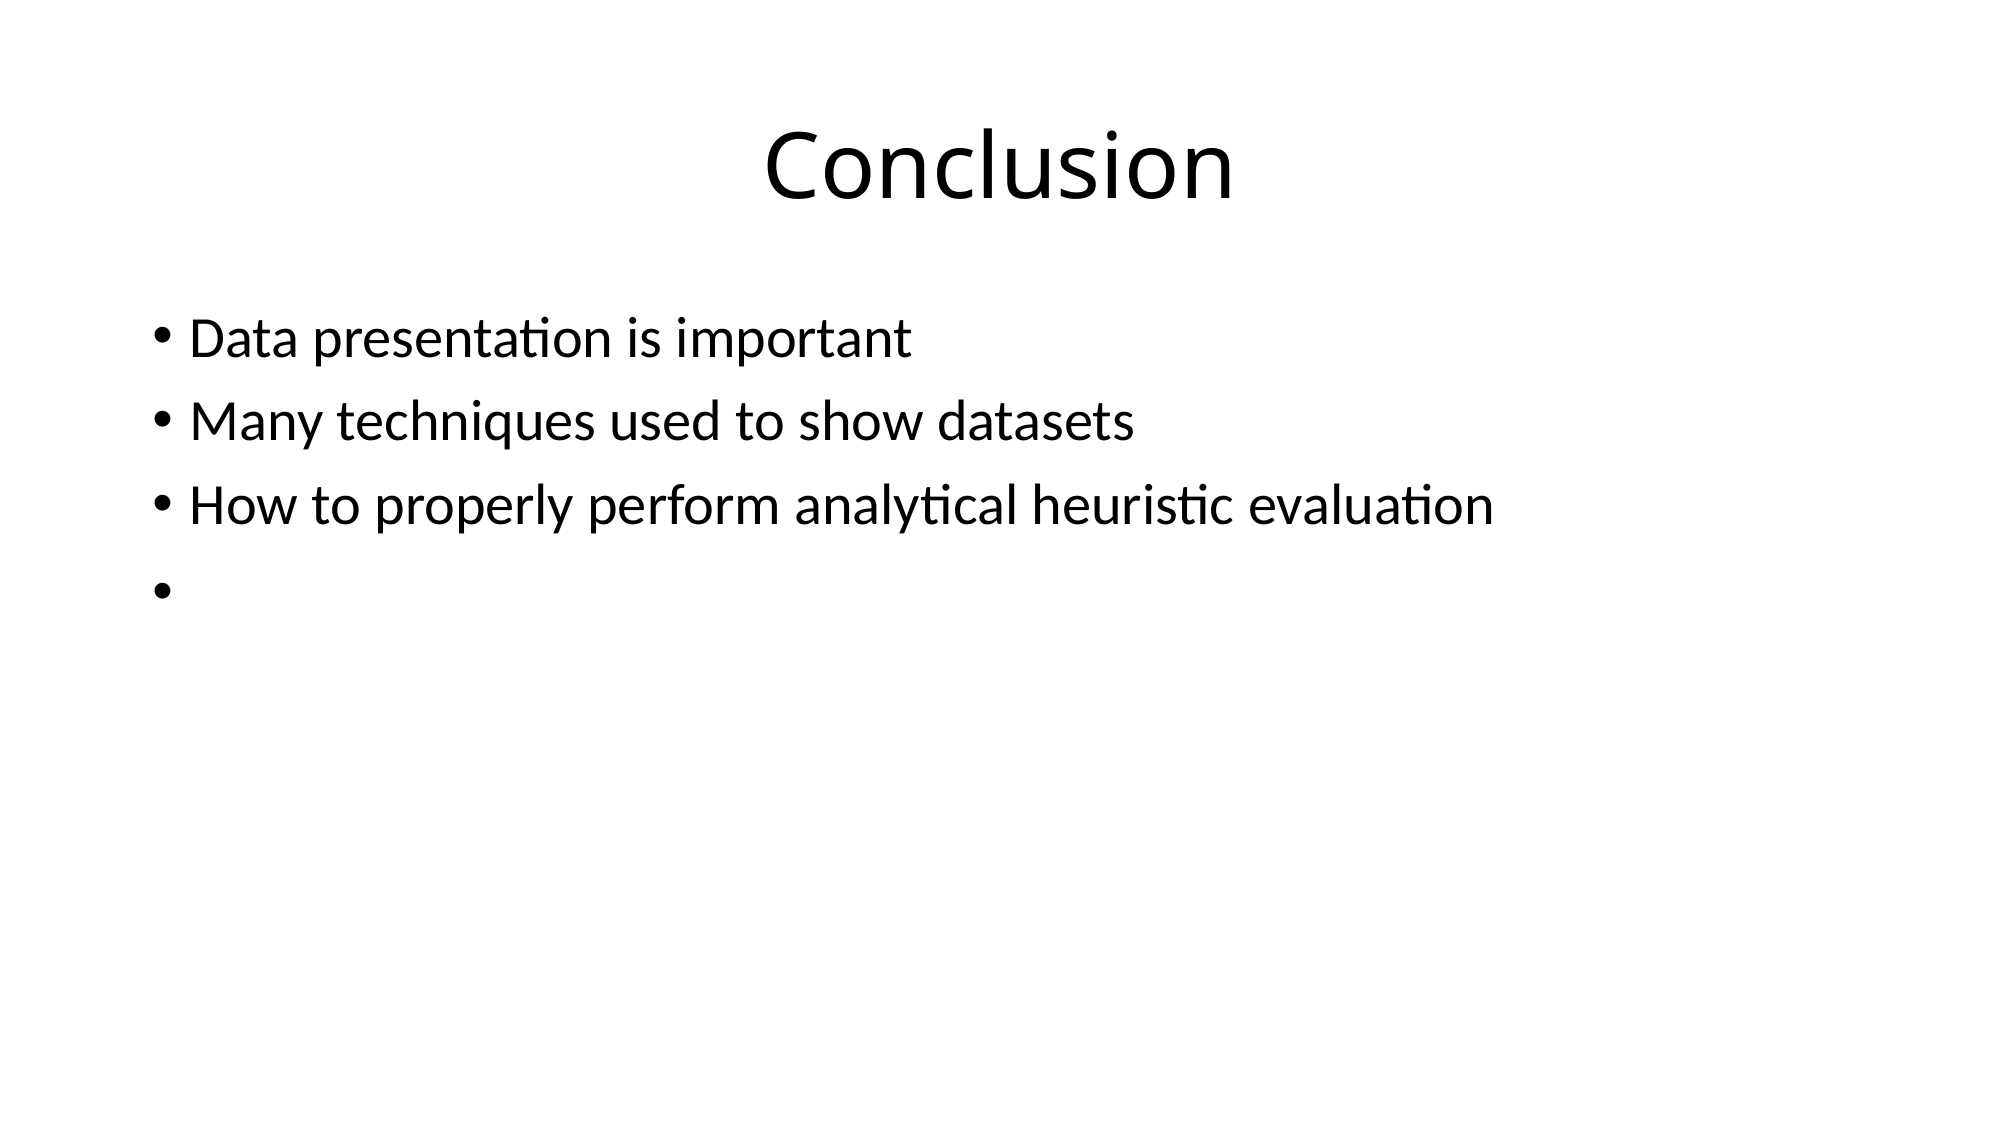

# Conclusion
Data presentation is important
Many techniques used to show datasets
How to properly perform analytical heuristic evaluation